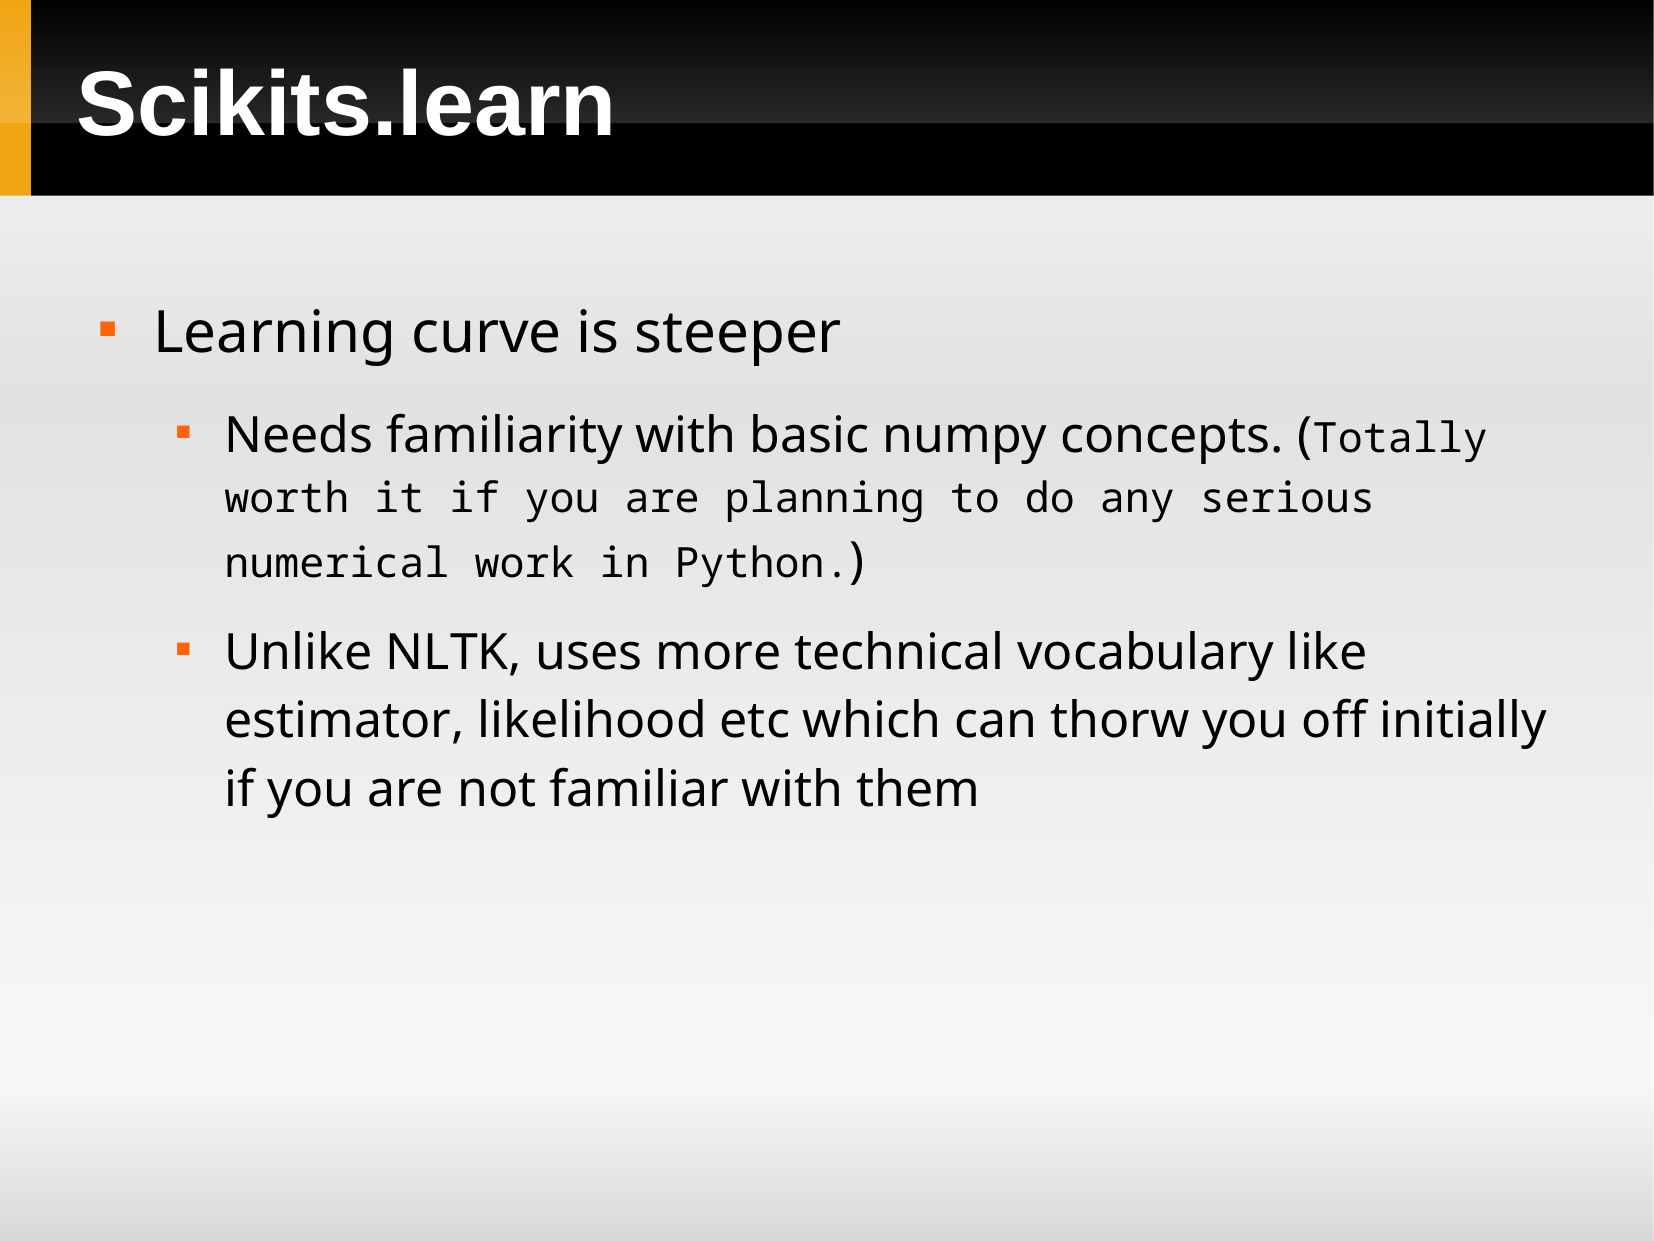

# Scikits.learn
Learning curve is steeper
Needs familiarity with basic numpy concepts. (Totally worth it if you are planning to do any serious numerical work in Python.)
Unlike NLTK, uses more technical vocabulary like estimator, likelihood etc which can thorw you off initially if you are not familiar with them